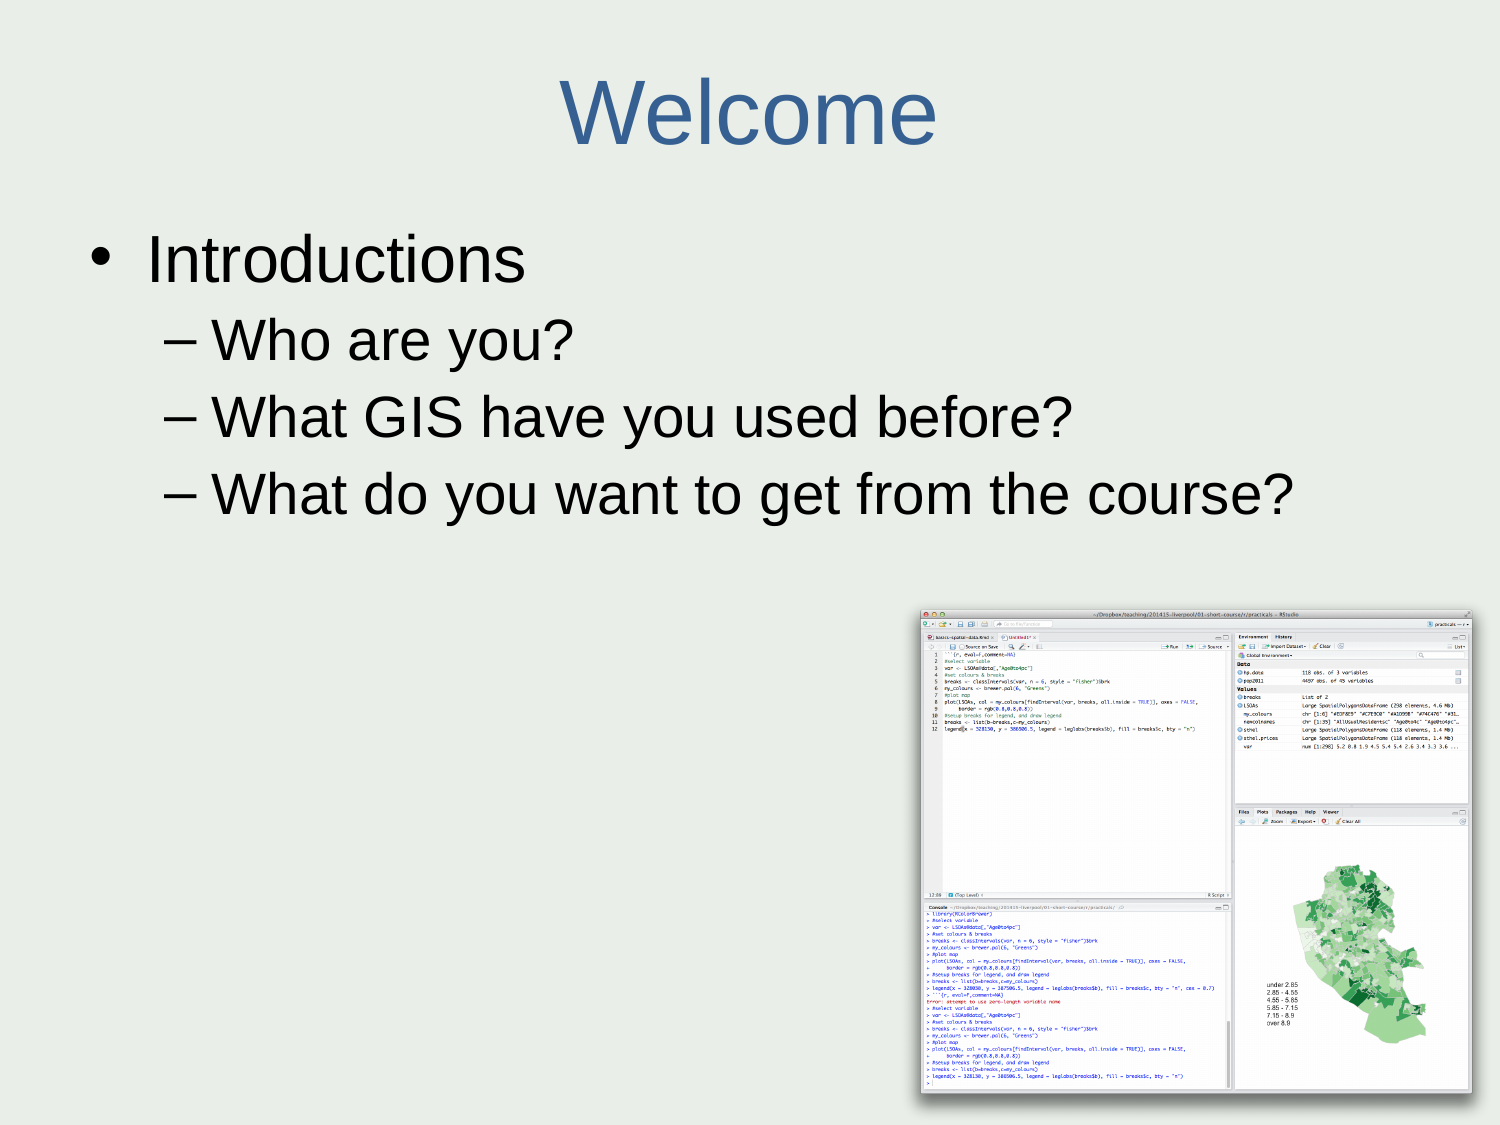

Welcome
Introductions
Who are you?
What GIS have you used before?
What do you want to get from the course?